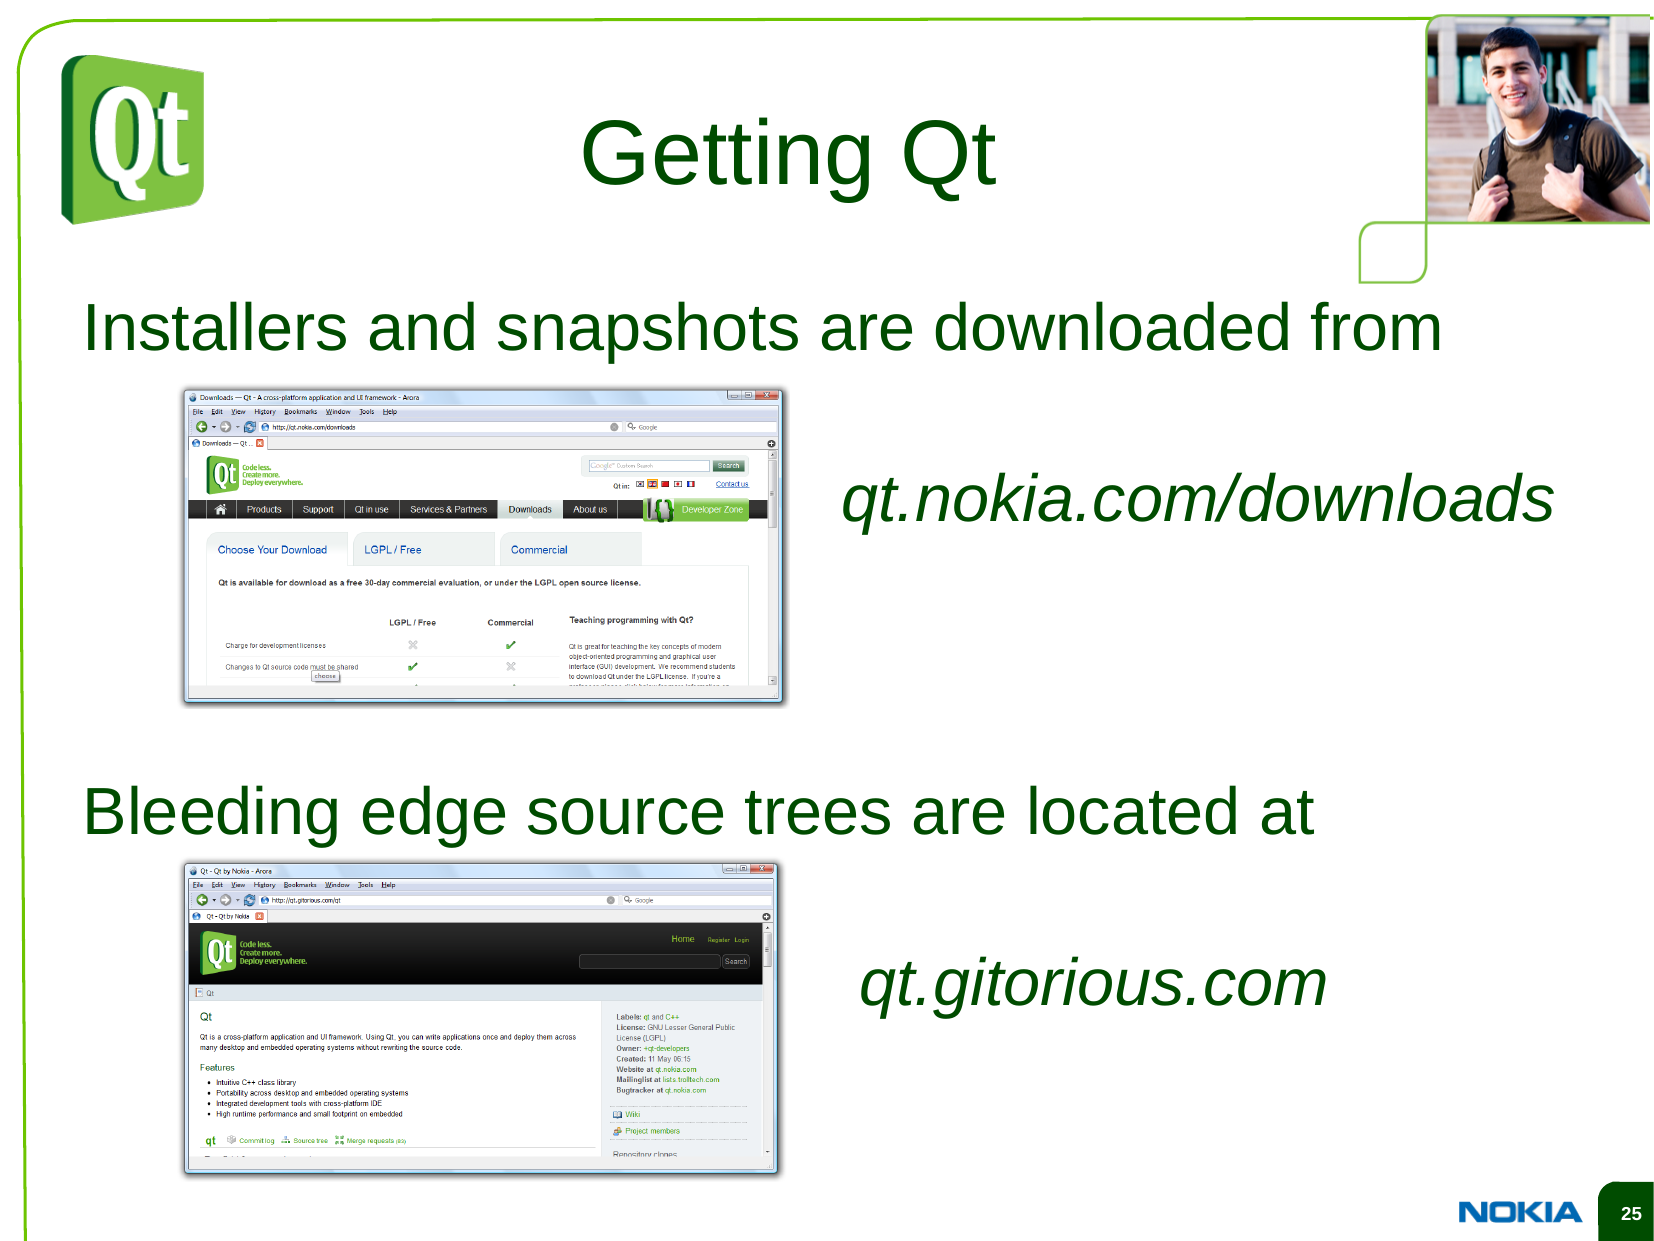

# Getting Qt
Installers and snapshots are downloaded from
 qt.nokia.com/downloads
Bleeding edge source trees are located at
 qt.gitorious.com